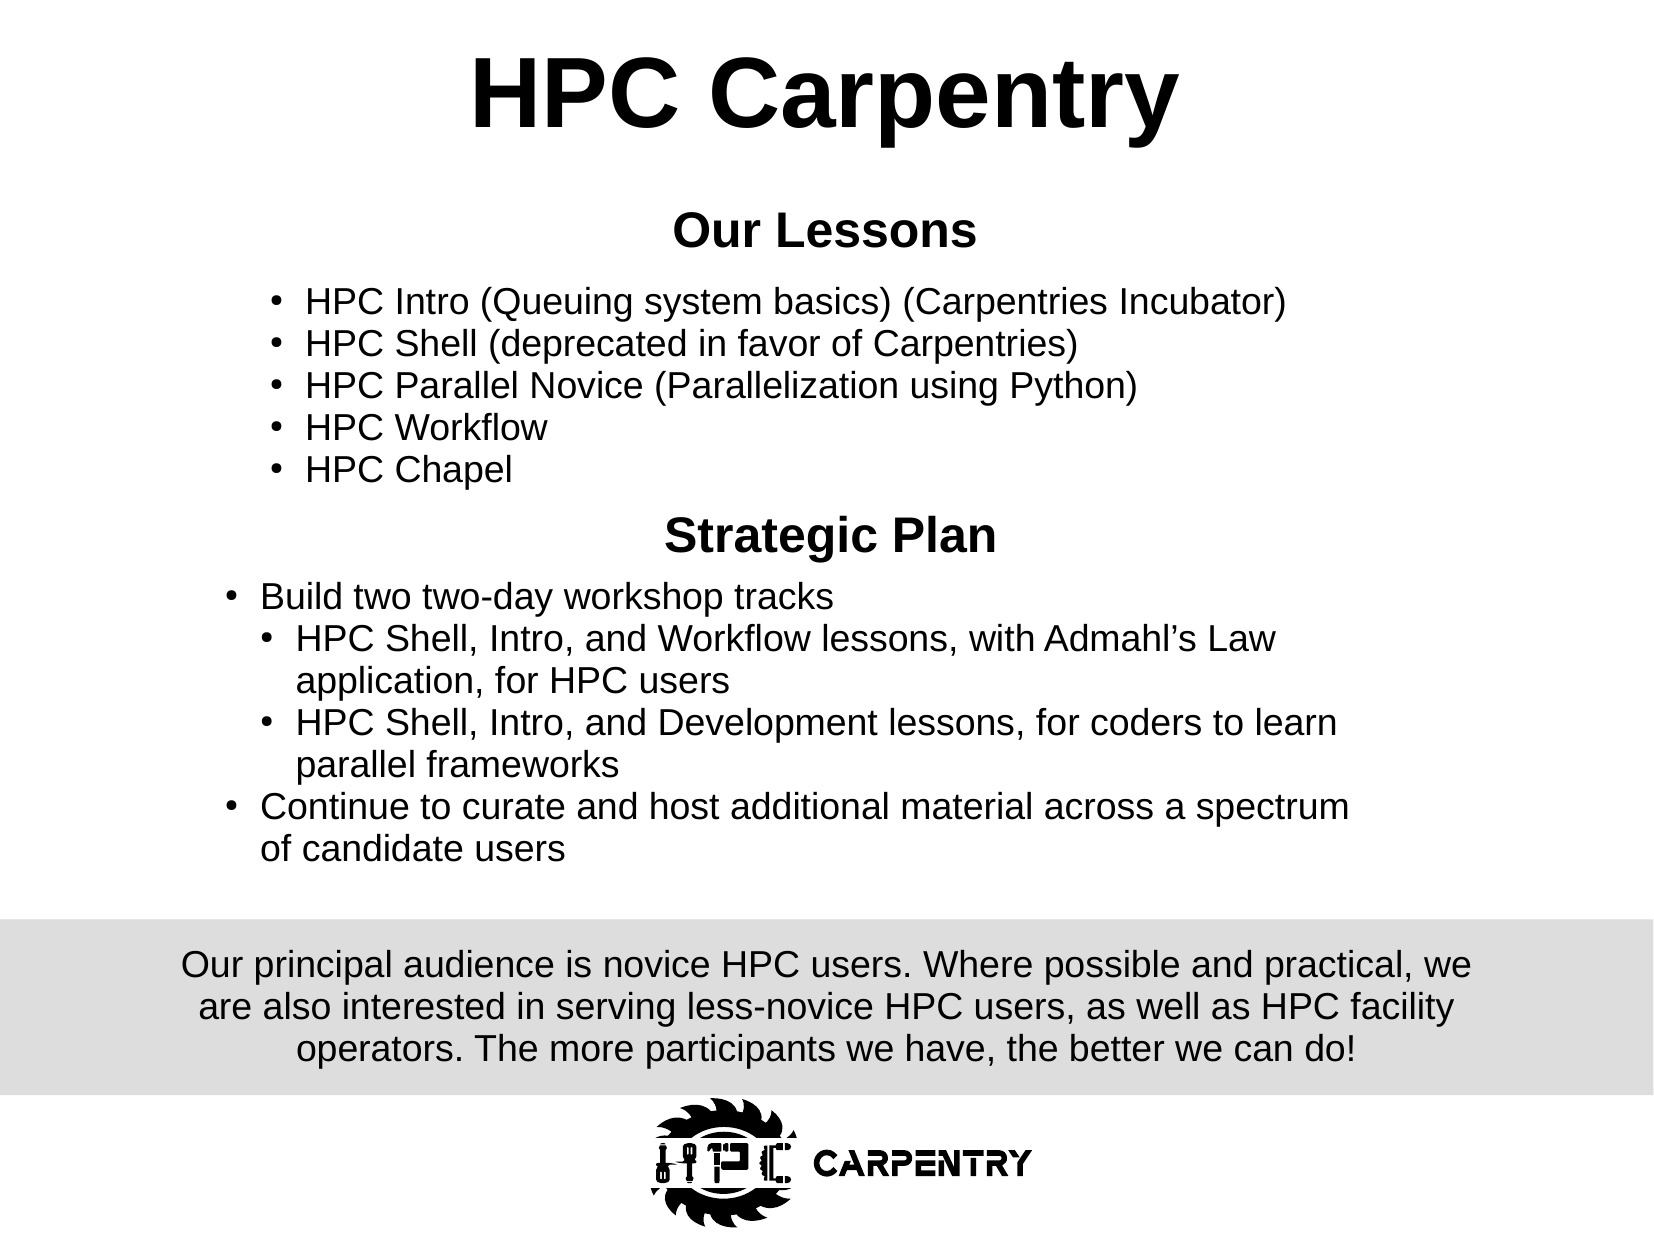

HPC Carpentry
Our Lessons
HPC Intro (Queuing system basics) (Carpentries Incubator)
HPC Shell (deprecated in favor of Carpentries)
HPC Parallel Novice (Parallelization using Python)
HPC Workflow
HPC Chapel
Strategic Plan
Build two two-day workshop tracks
HPC Shell, Intro, and Workflow lessons, with Admahl’s Law application, for HPC users
HPC Shell, Intro, and Development lessons, for coders to learn parallel frameworks
Continue to curate and host additional material across a spectrum of candidate users
Our principal audience is novice HPC users. Where possible and practical, we are also interested in serving less-novice HPC users, as well as HPC facility operators. The more participants we have, the better we can do!